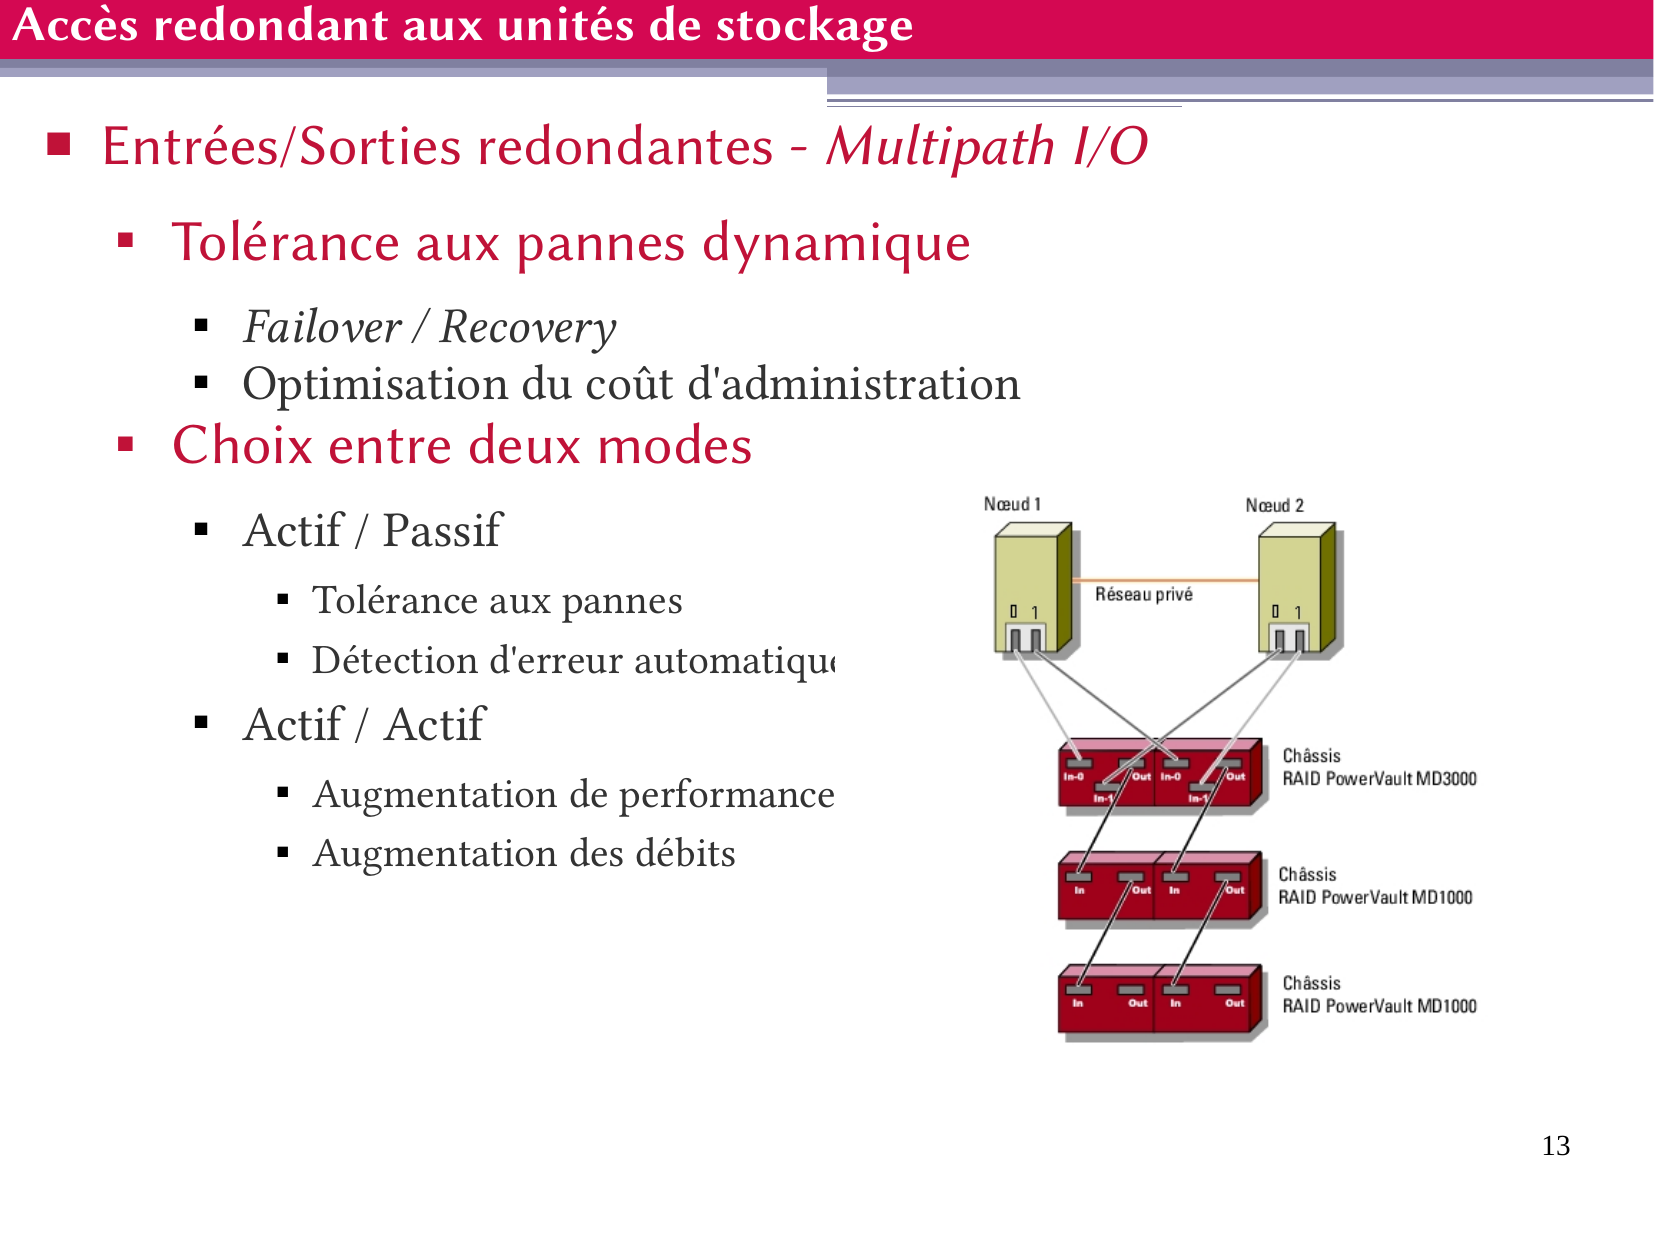

# Accès redondant aux unités de stockage
Entrées/Sorties redondantes - Multipath I/O
Tolérance aux pannes dynamique
Failover / Recovery
Optimisation du coût d'administration
Choix entre deux modes
Actif / Passif
Tolérance aux pannes
Détection d'erreur automatique
Actif / Actif
Augmentation de performances
Augmentation des débits
13